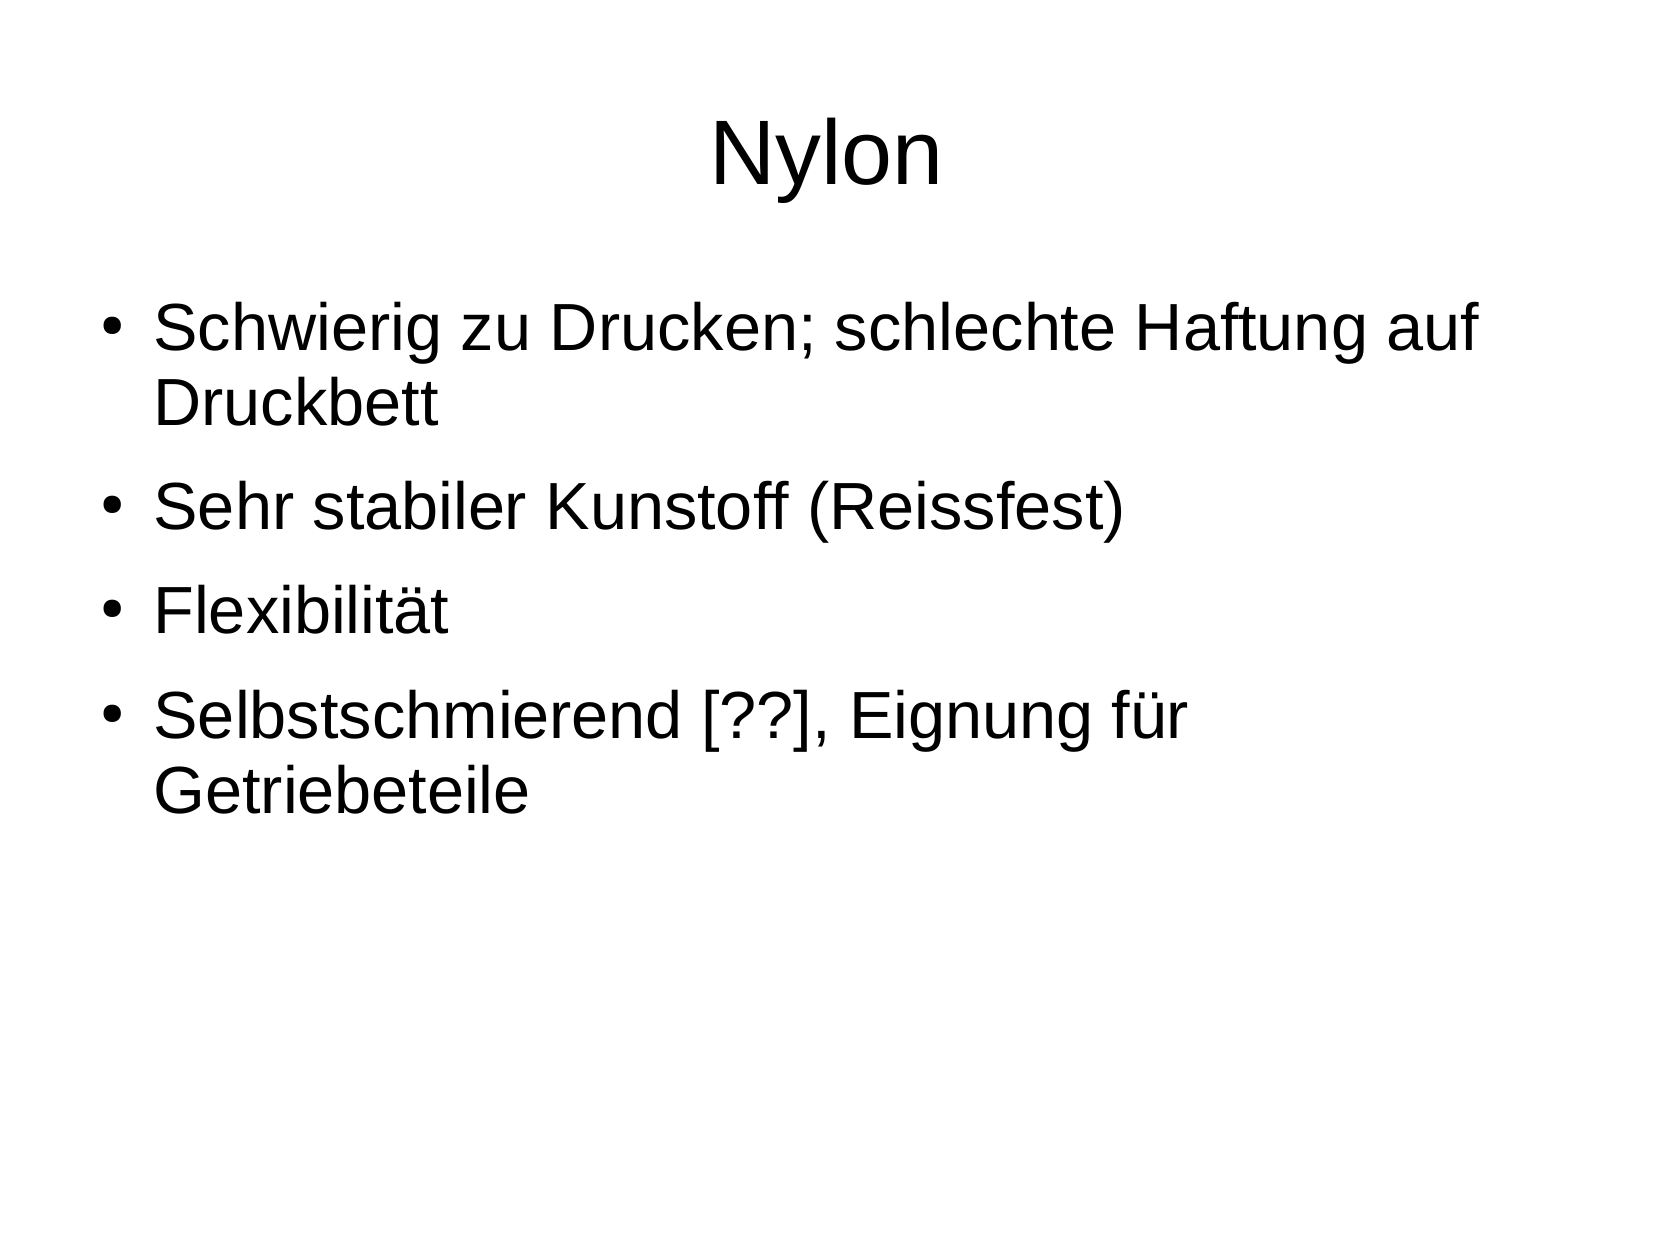

# Nylon
Schwierig zu Drucken; schlechte Haftung auf Druckbett
Sehr stabiler Kunstoff (Reissfest)
Flexibilität
Selbstschmierend [??], Eignung für Getriebeteile